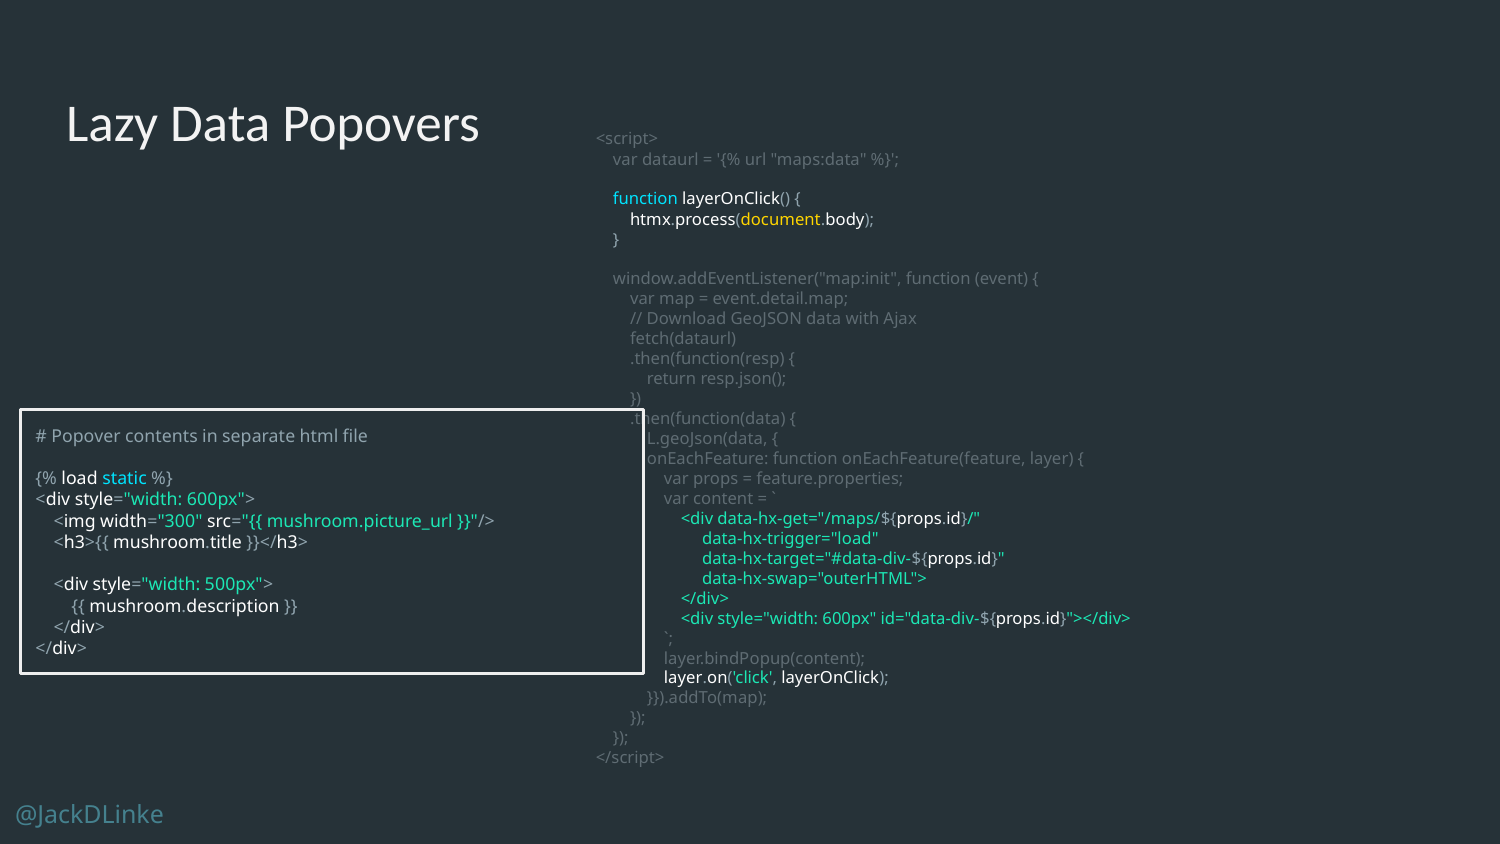

# Lazy Data Popovers
<script>
 var dataurl = '{% url "maps:data" %}';
 function layerOnClick() {
 htmx.process(document.body);
 }
 window.addEventListener("map:init", function (event) {
 var map = event.detail.map;
 // Download GeoJSON data with Ajax
 fetch(dataurl)
 .then(function(resp) {
 return resp.json();
 })
 .then(function(data) {
 L.geoJson(data, {
 onEachFeature: function onEachFeature(feature, layer) {
 var props = feature.properties;
 var content = `
 <div data-hx-get="/maps/${props.id}/"
 data-hx-trigger="load"
 data-hx-target="#data-div-${props.id}"
 data-hx-swap="outerHTML">
 </div>
 <div style="width: 600px" id="data-div-${props.id}"></div>
 `;
 layer.bindPopup(content);
 layer.on('click', layerOnClick);
 }}).addTo(map);
 });
 });
</script>
# Popover contents in separate html file
{% load static %}
<div style="width: 600px">
 <img width="300" src="{{ mushroom.picture_url }}"/>
 <h3>{{ mushroom.title }}</h3>
 <div style="width: 500px">
 {{ mushroom.description }}
 </div>
</div>